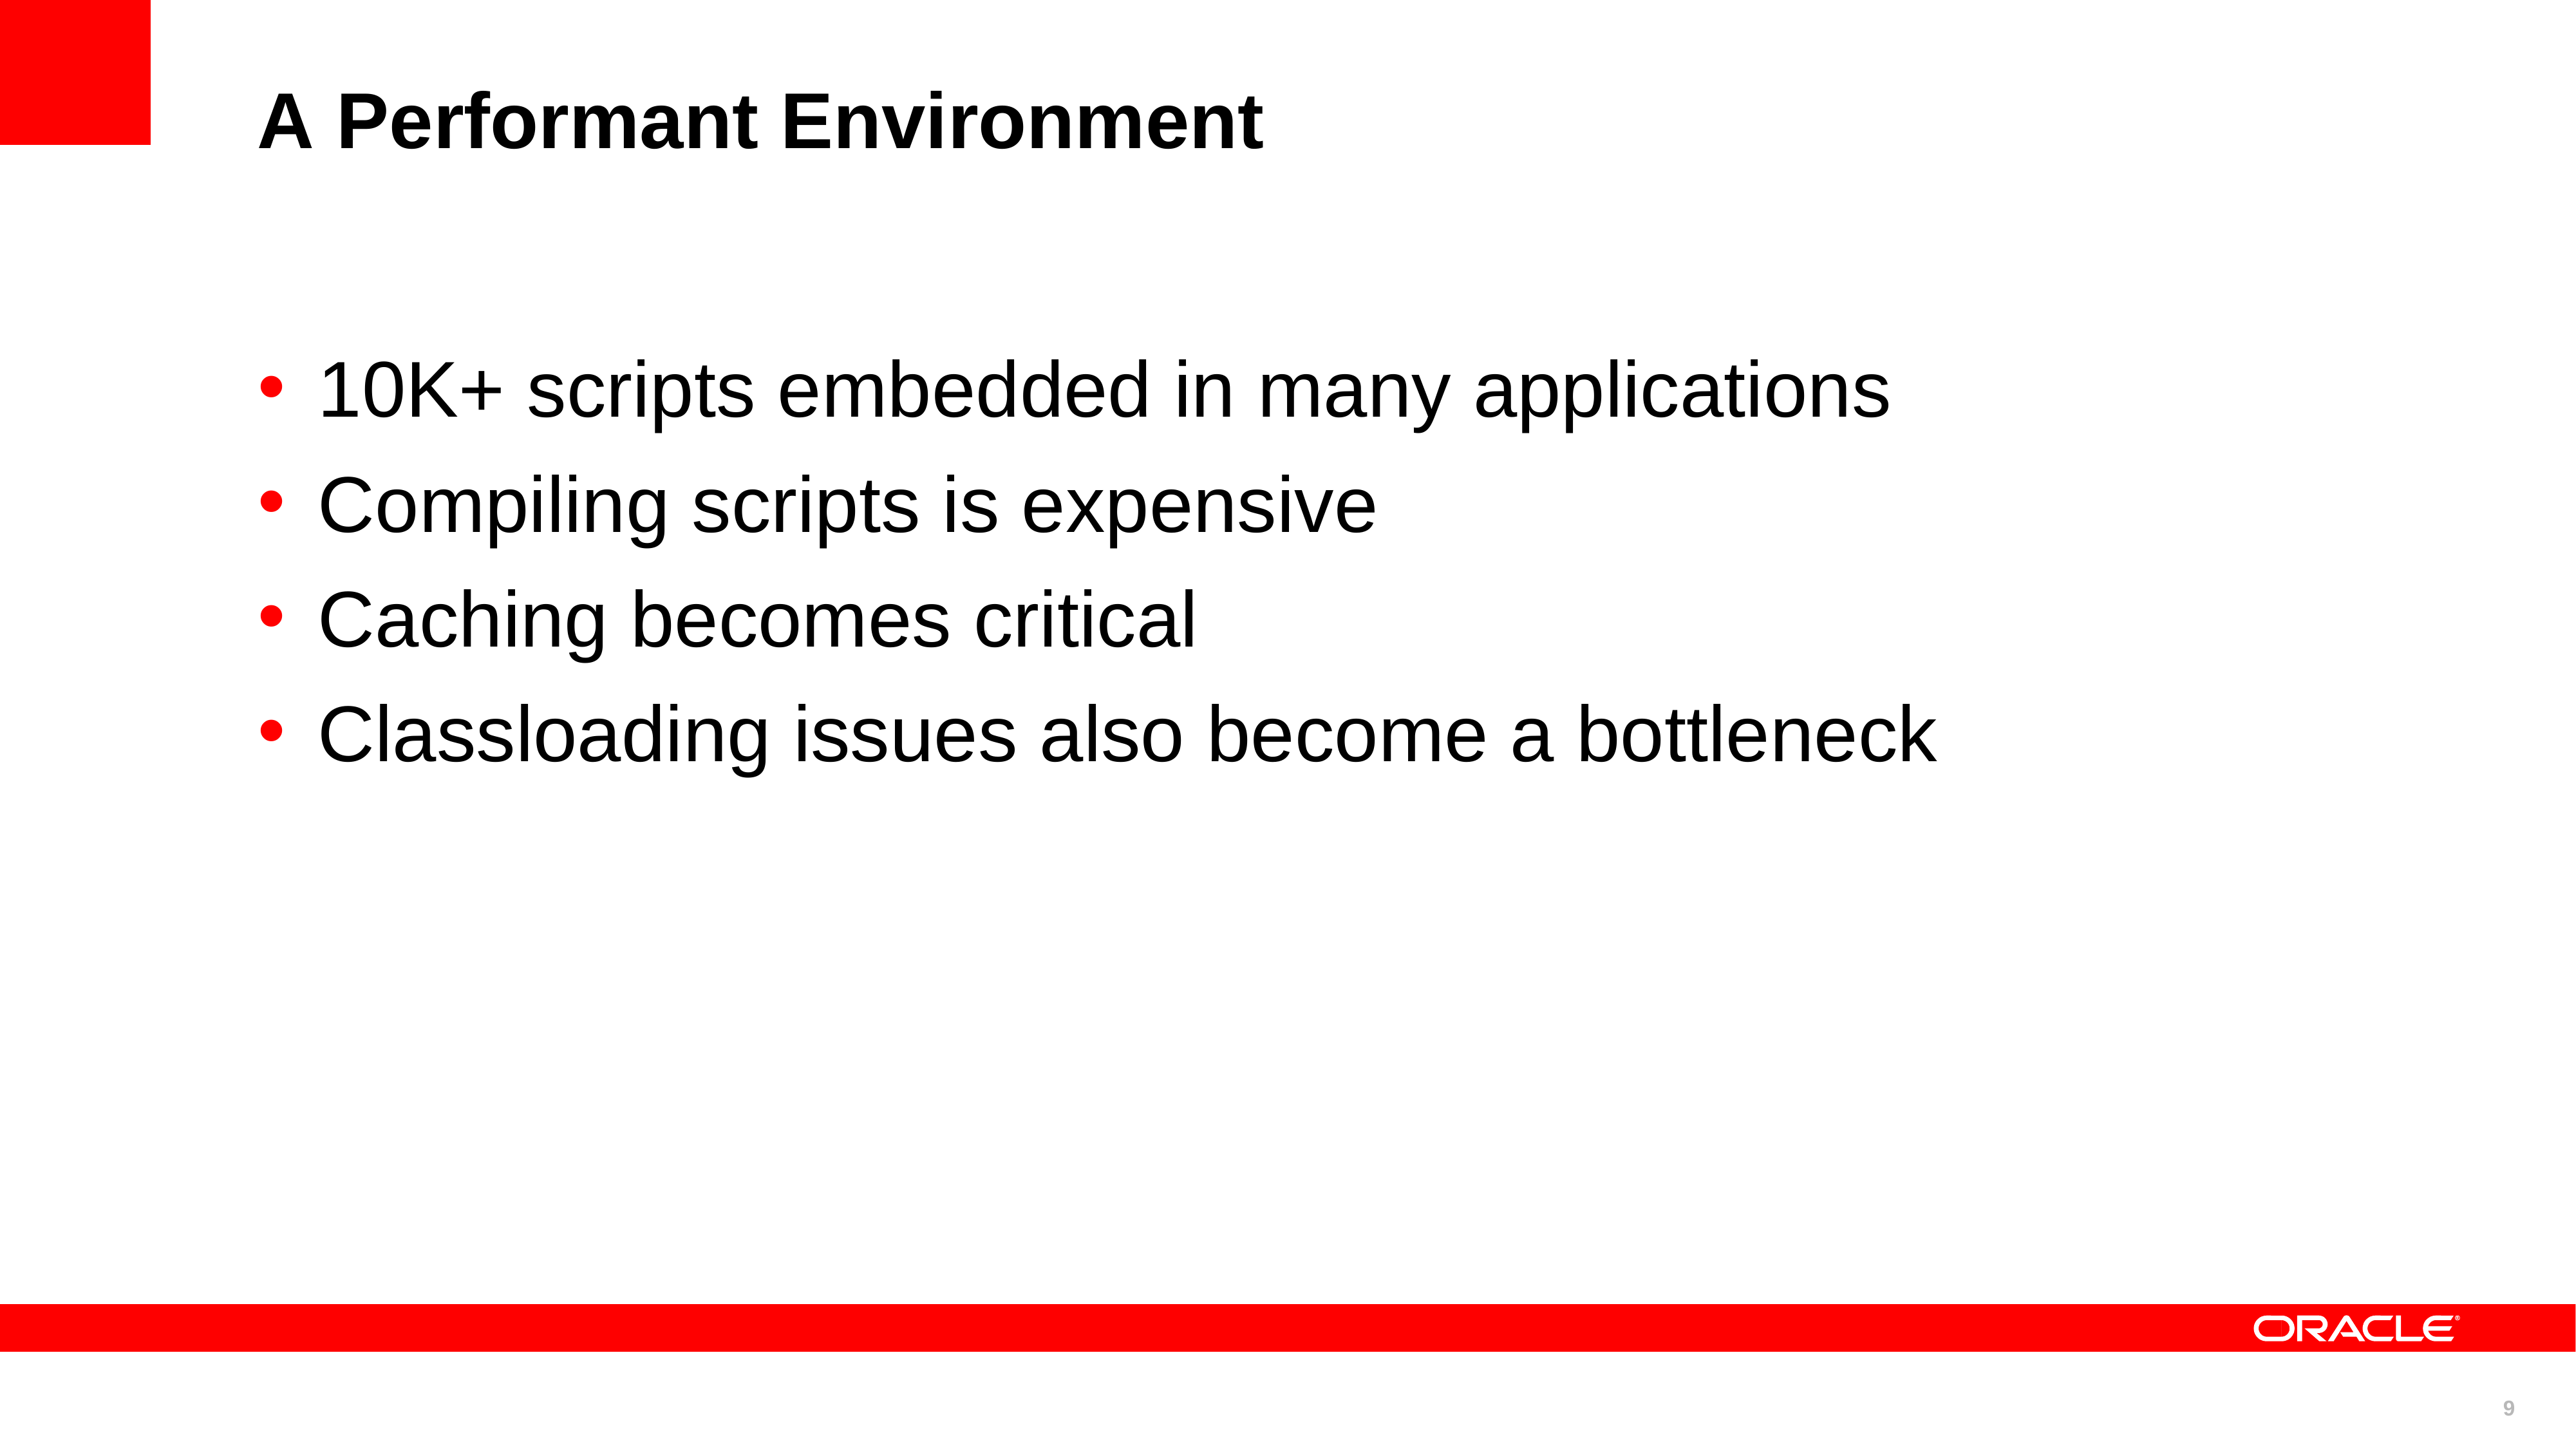

# A Performant Environment
10K+ scripts embedded in many applications
Compiling scripts is expensive
Caching becomes critical
Classloading issues also become a bottleneck